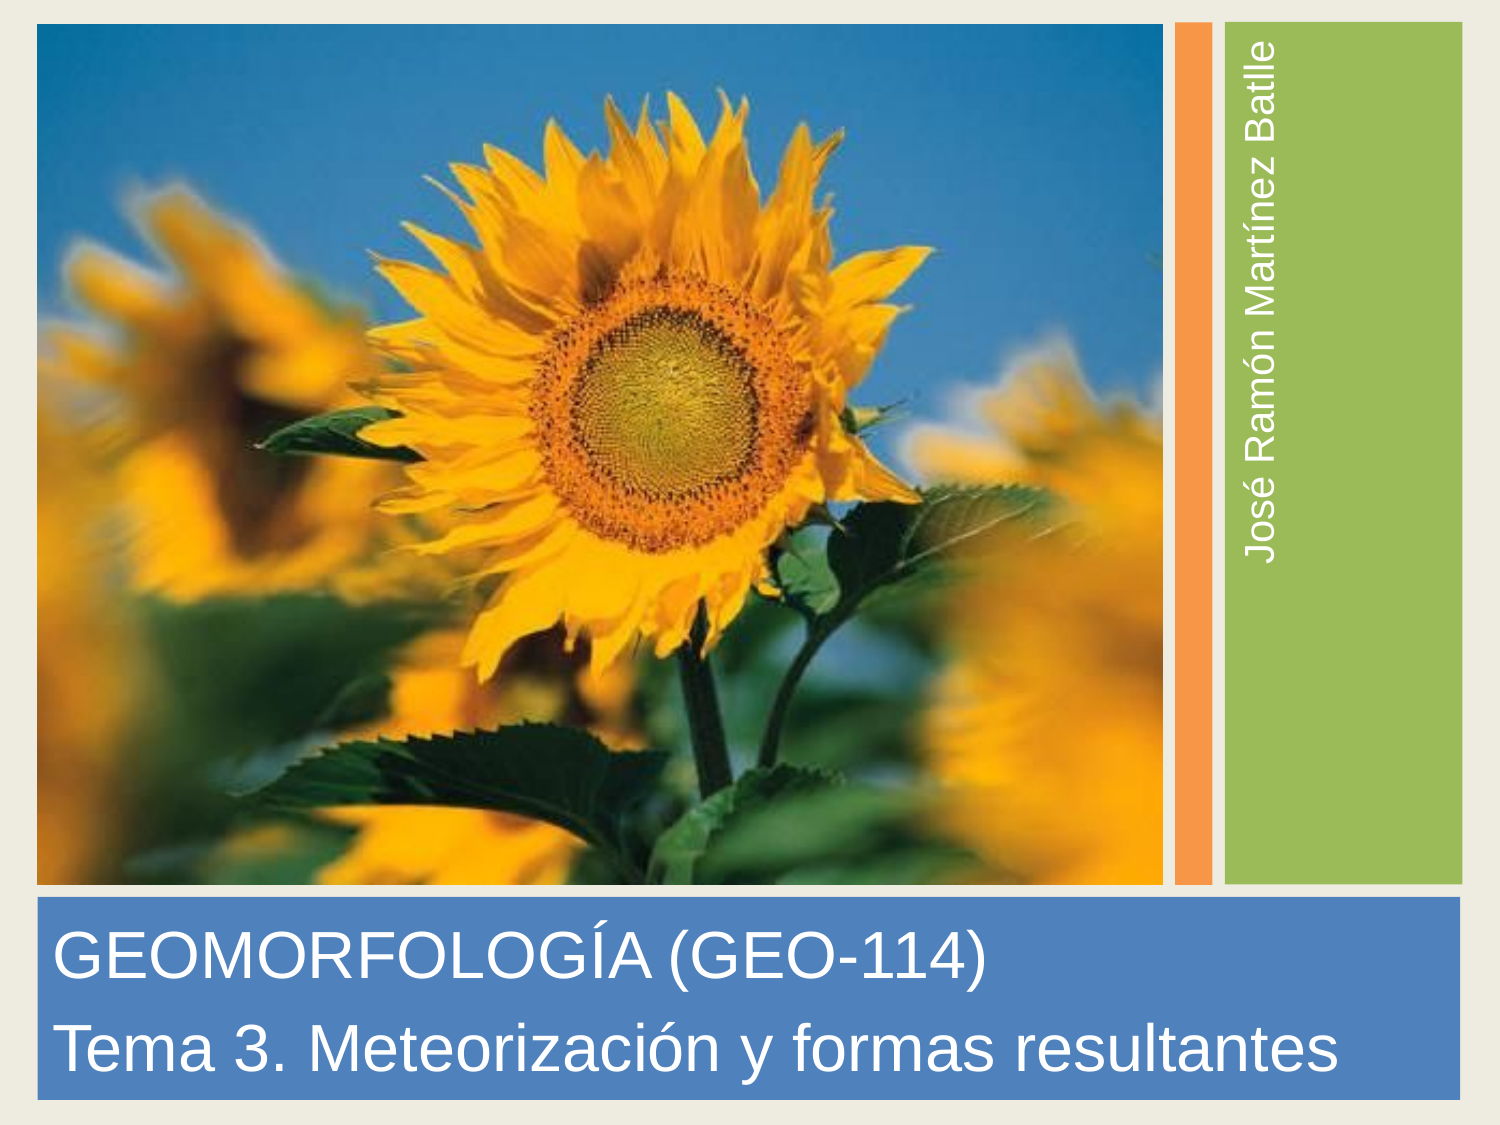

José Ramón Martínez Batlle
# GEOMORFOLOGÍA (GEO-114)
Tema 3. Meteorización y formas resultantes